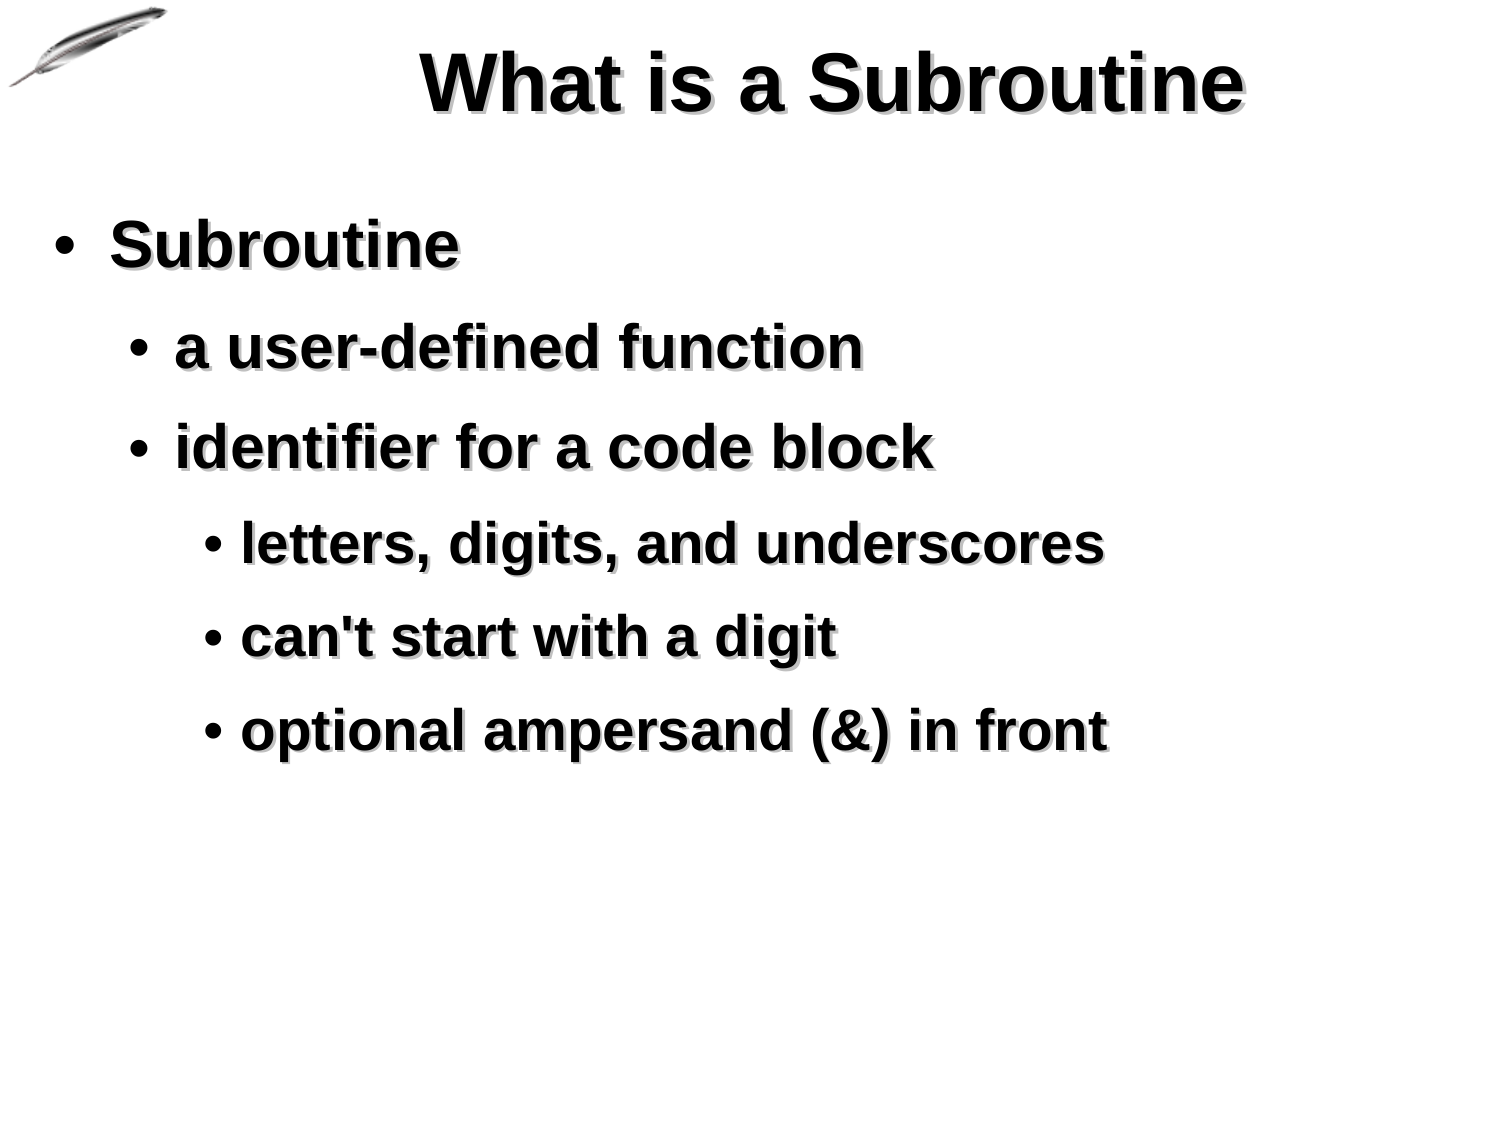

# What is a Subroutine
Subroutine
a user-defined function
identifier for a code block
letters, digits, and underscores
can't start with a digit
optional ampersand (&) in front